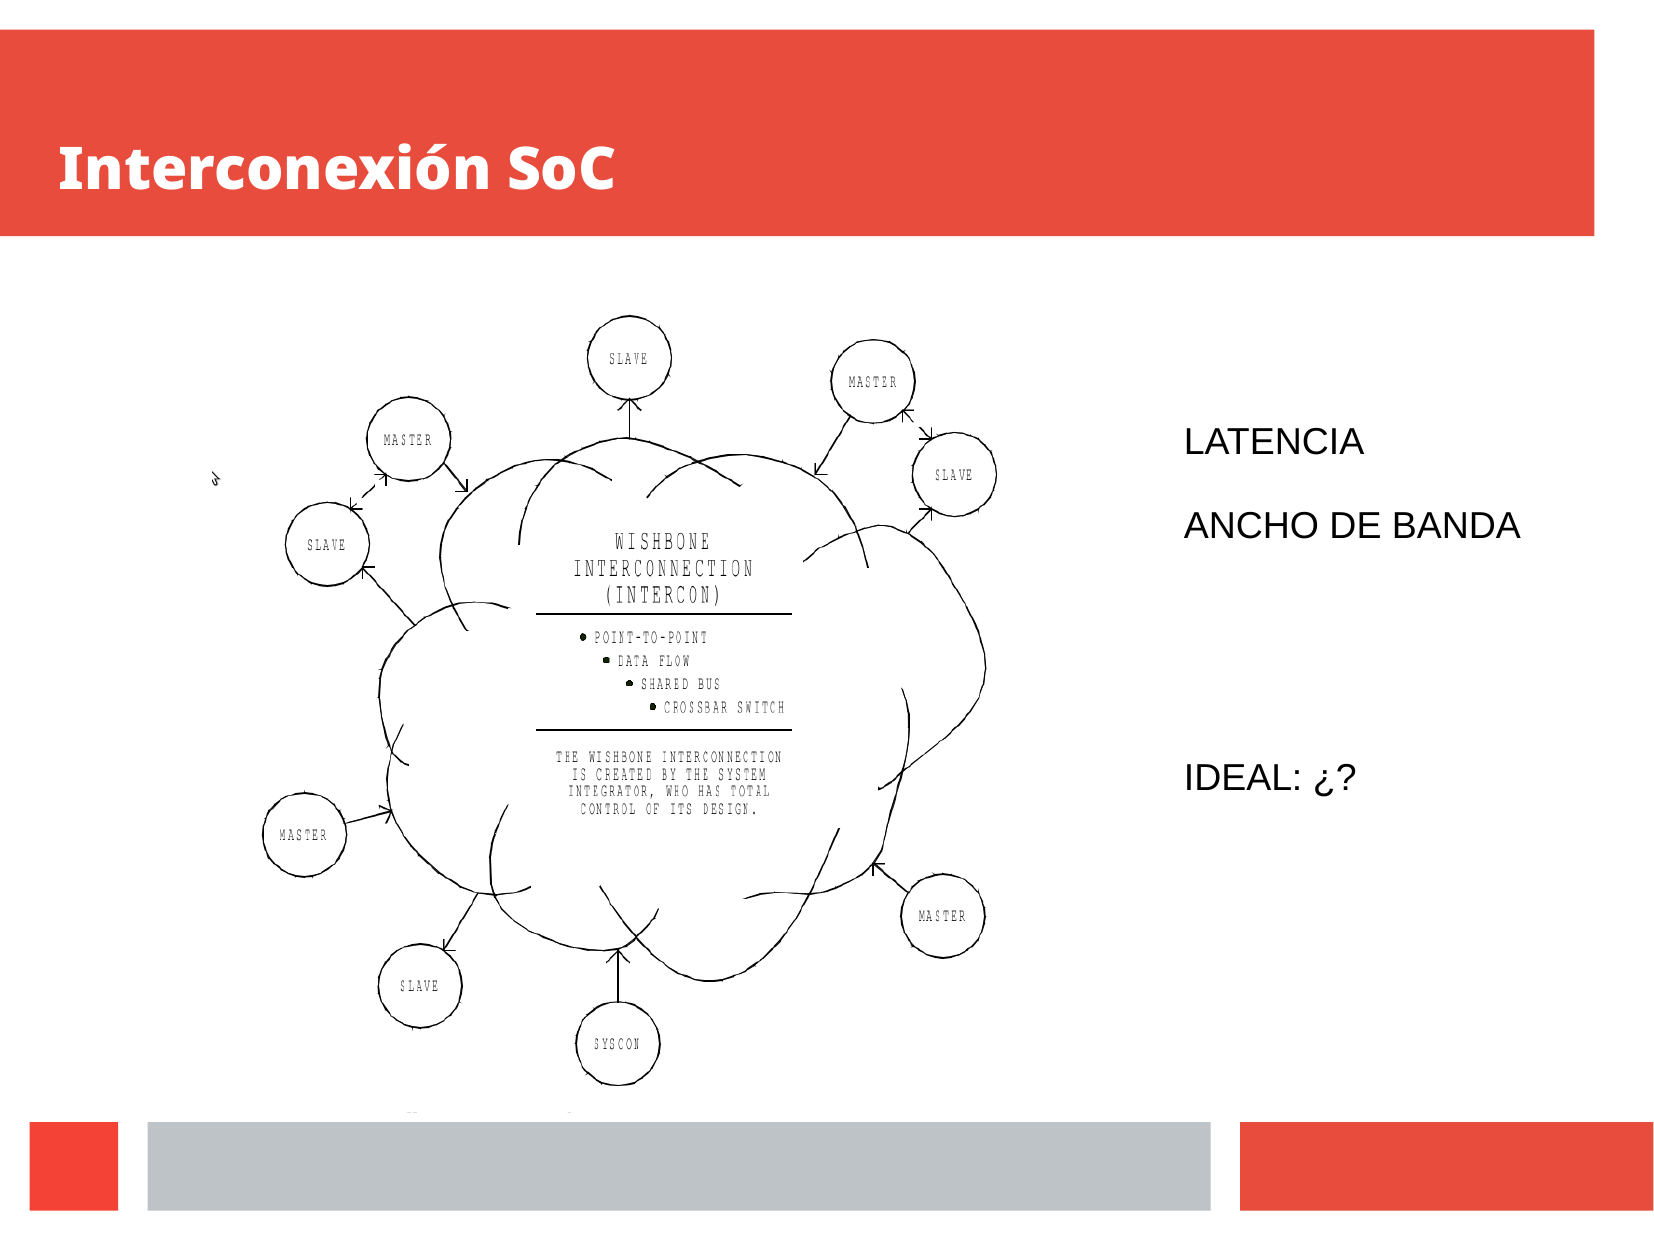

# Interconexión SoC
LATENCIA
ANCHO DE BANDA
IDEAL: ¿?